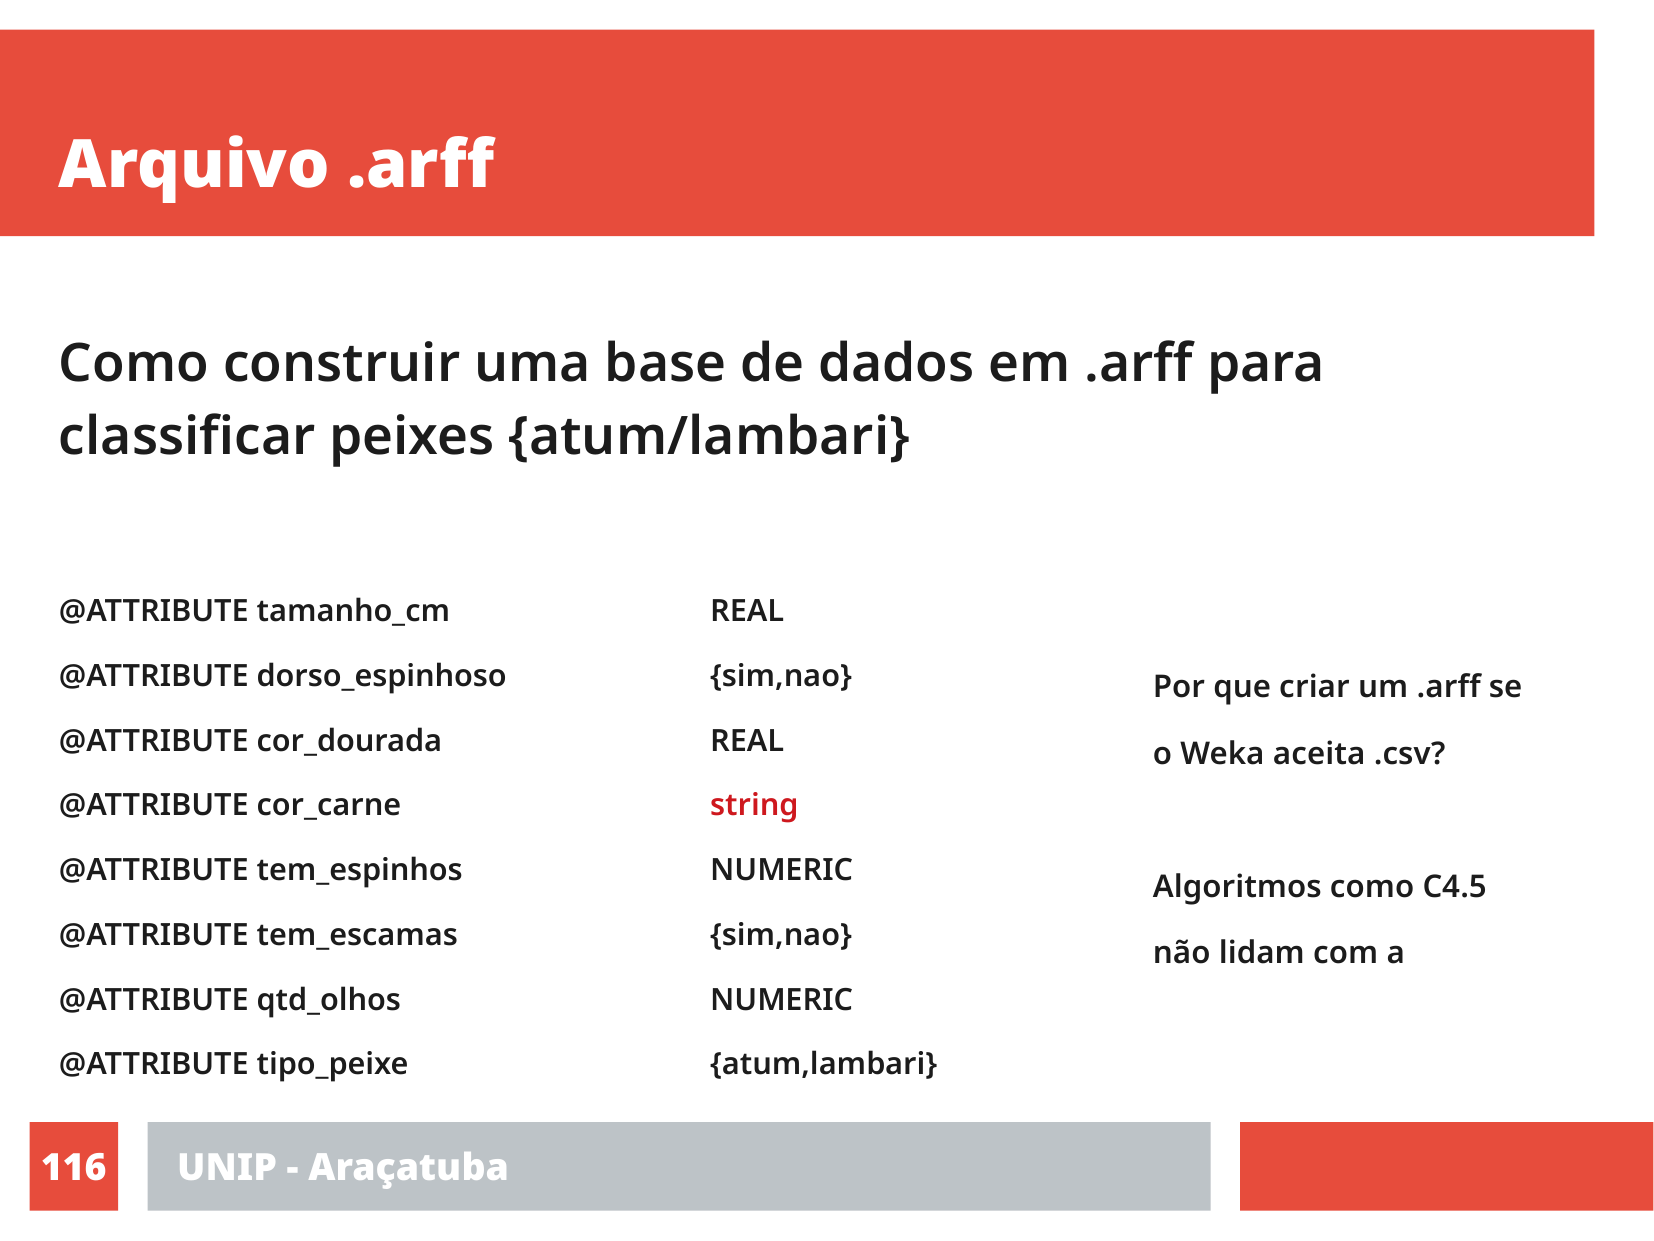

# Arquivo .arff
Como construir uma base de dados em .arff para classificar peixes {atum/lambari}
@ATTRIBUTE tamanho_cm				REAL
@ATTRIBUTE dorso_espinhoso	 		{sim,nao}
@ATTRIBUTE cor_dourada	 			REAL
@ATTRIBUTE cor_carne					string
@ATTRIBUTE tem_espinhos				NUMERIC
@ATTRIBUTE tem_escamas				{sim,nao}
@ATTRIBUTE qtd_olhos					NUMERIC
@ATTRIBUTE tipo_peixe 					{atum,lambari}
Por que criar um .arff se
o Weka aceita .csv?
Algoritmos como C4.5
não lidam com a
116
UNIP - Araçatuba